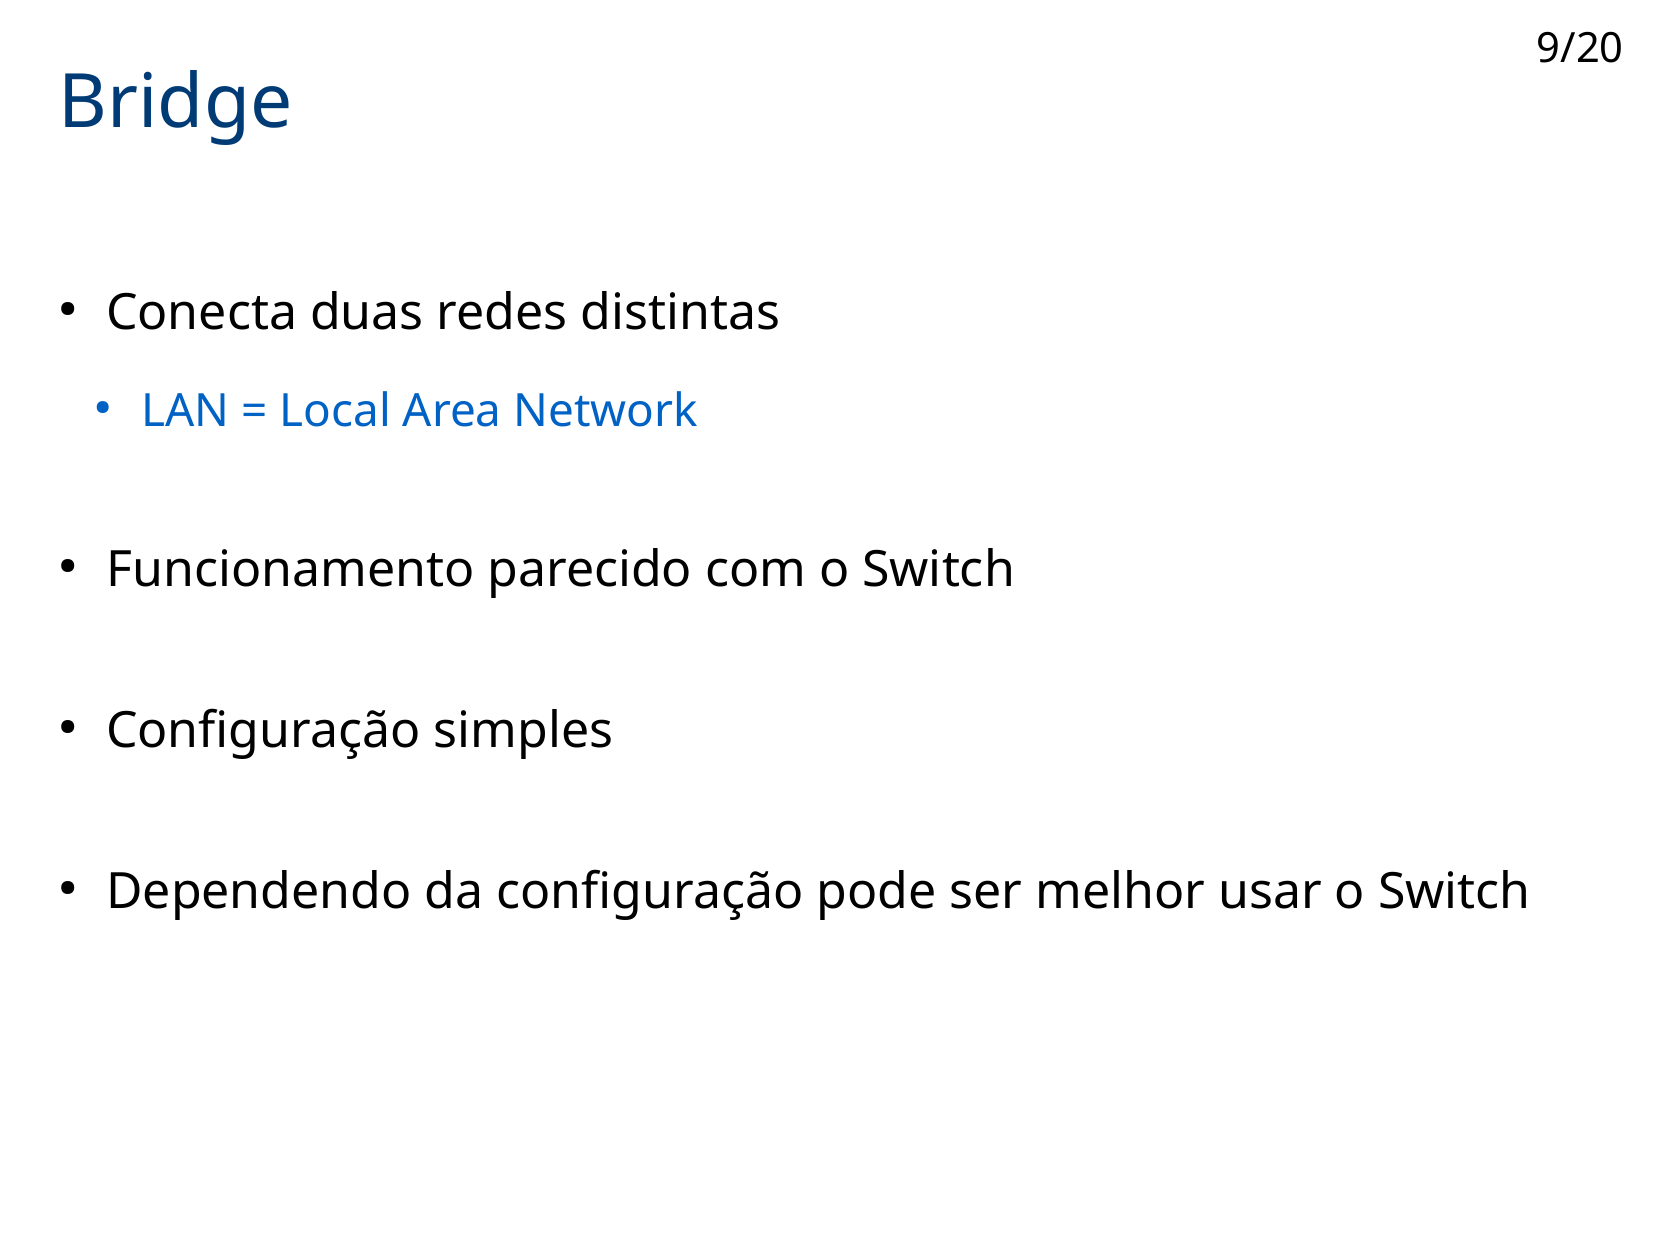

9
# Bridge
Conecta duas redes distintas
LAN = Local Area Network
Funcionamento parecido com o Switch
Configuração simples
Dependendo da configuração pode ser melhor usar o Switch